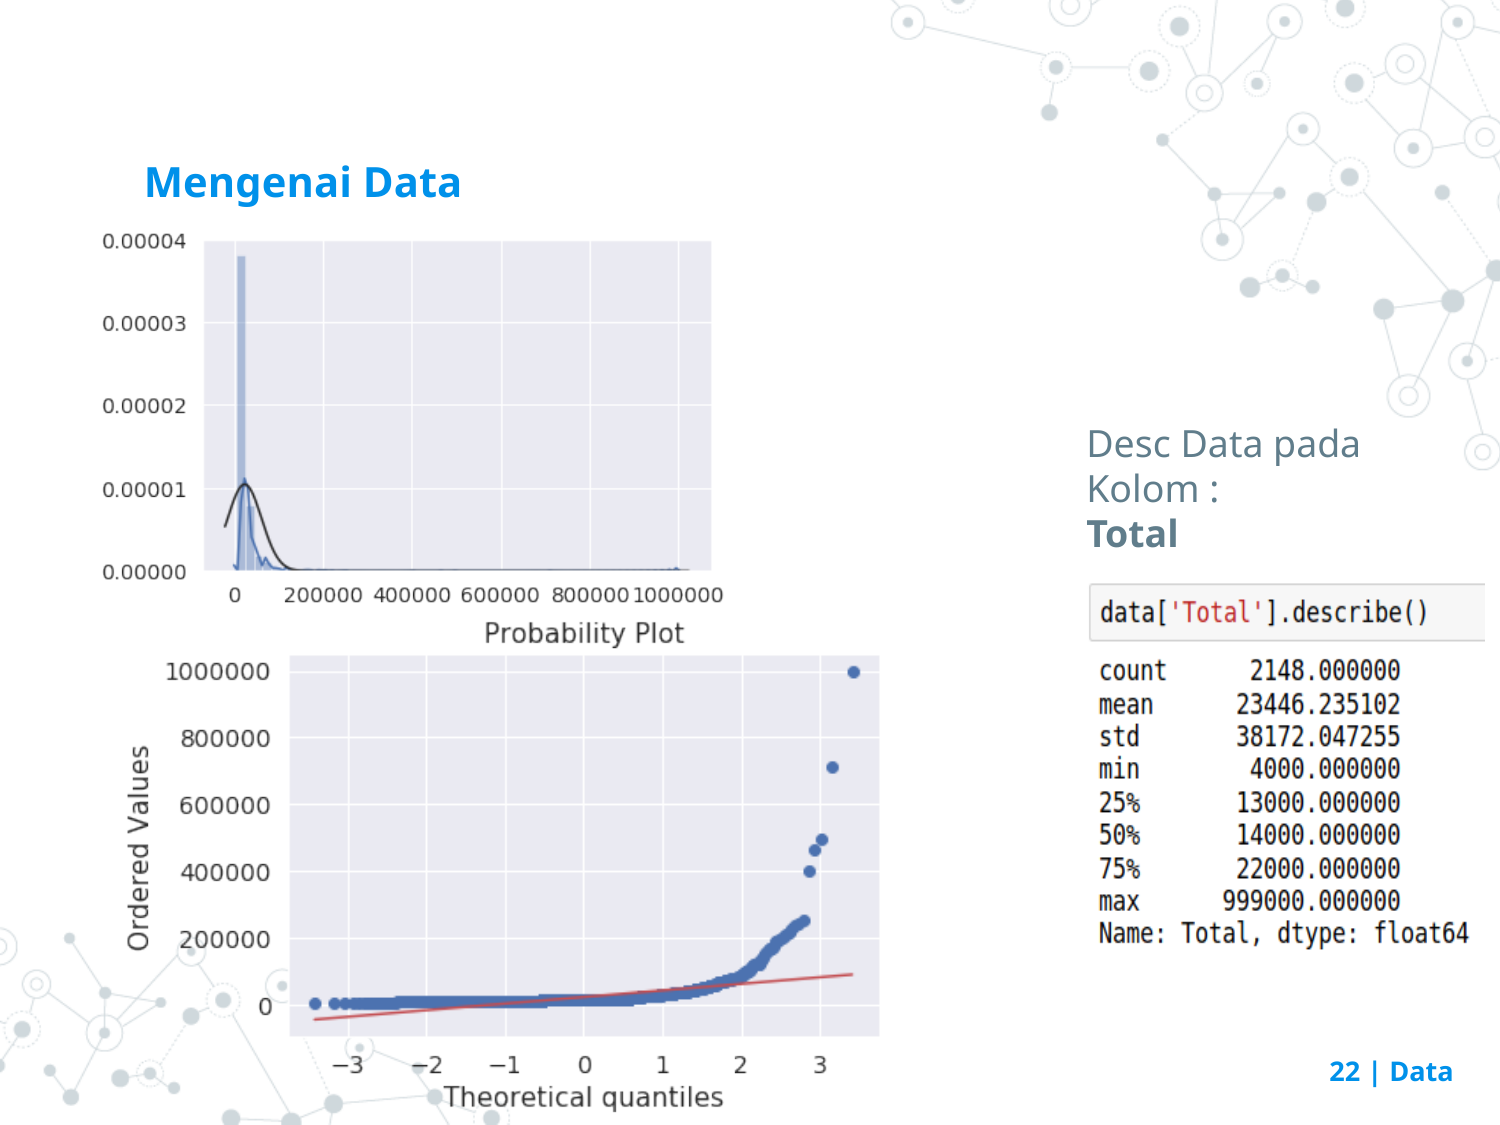

# Mengenai Data
Desc Data pada
Kolom :
Total
 | Data